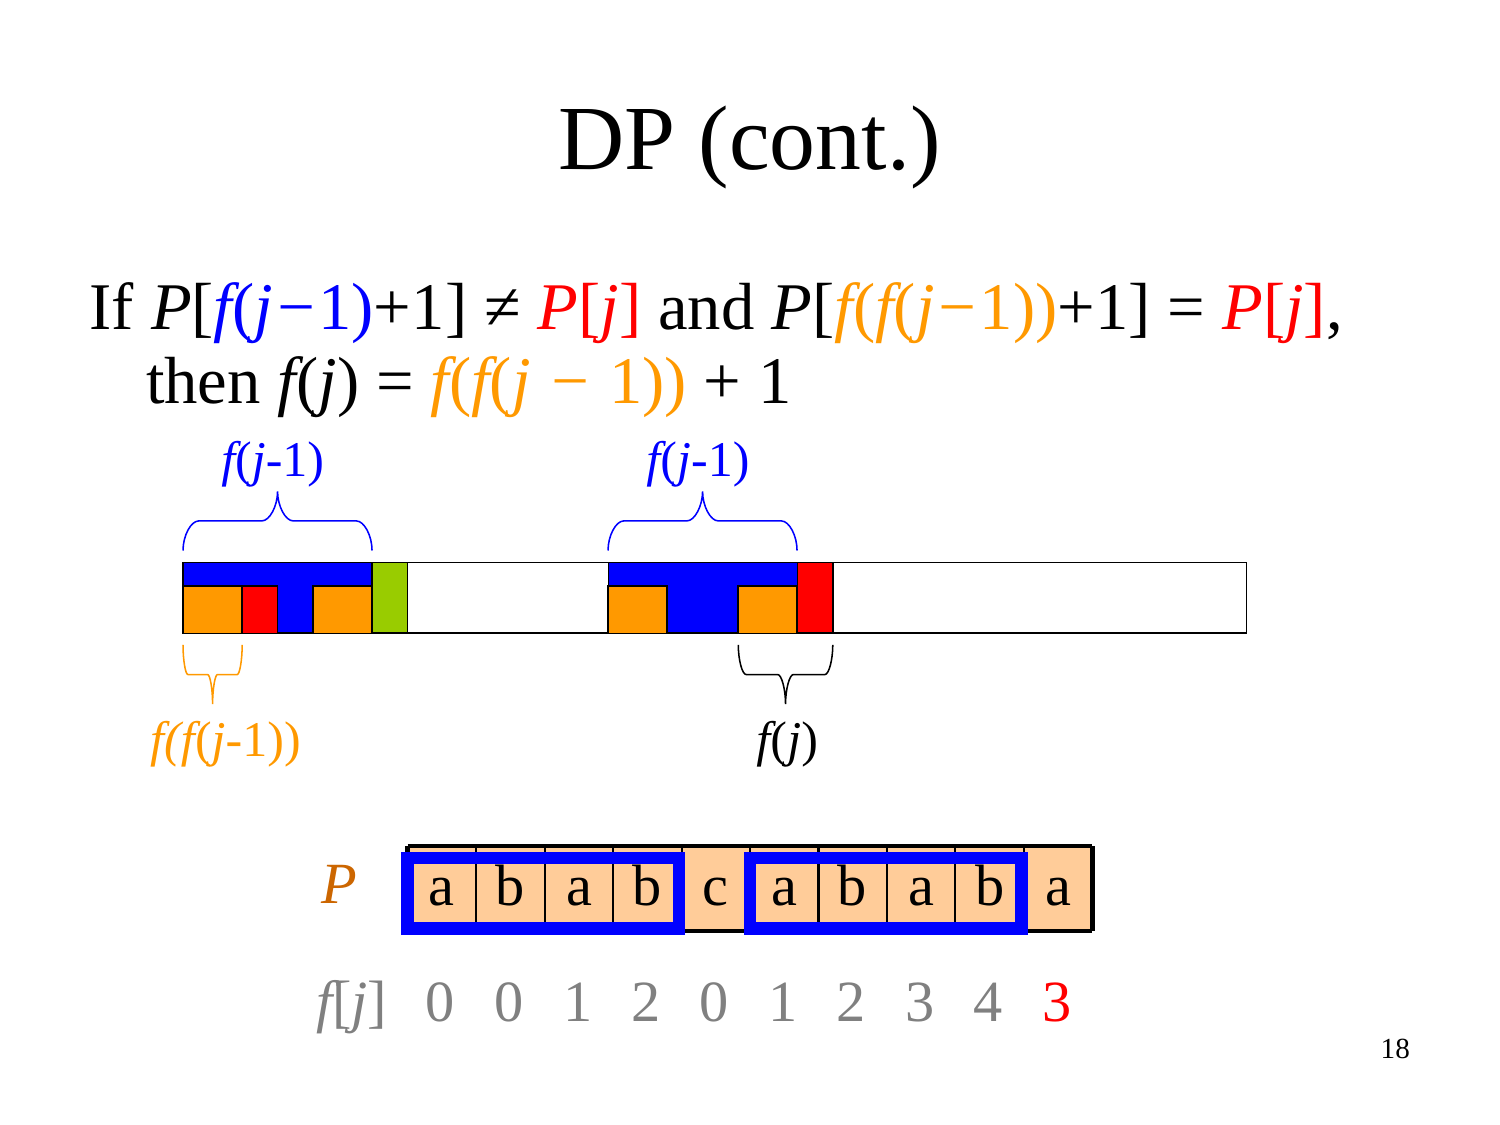

# DP (cont.)
If P[f(j−1)+1] ≠ P[j] and P[f(f(j−1))+1] = P[j], then f(j) = f(f(j − 1)) + 1
f(j-1)
f(j-1)
f(f(j-1))
f(j)
P
a
b
a
b
c
a
b
a
b
a
f[j]
0
0
1
2
0
1
2
3
4
3
18